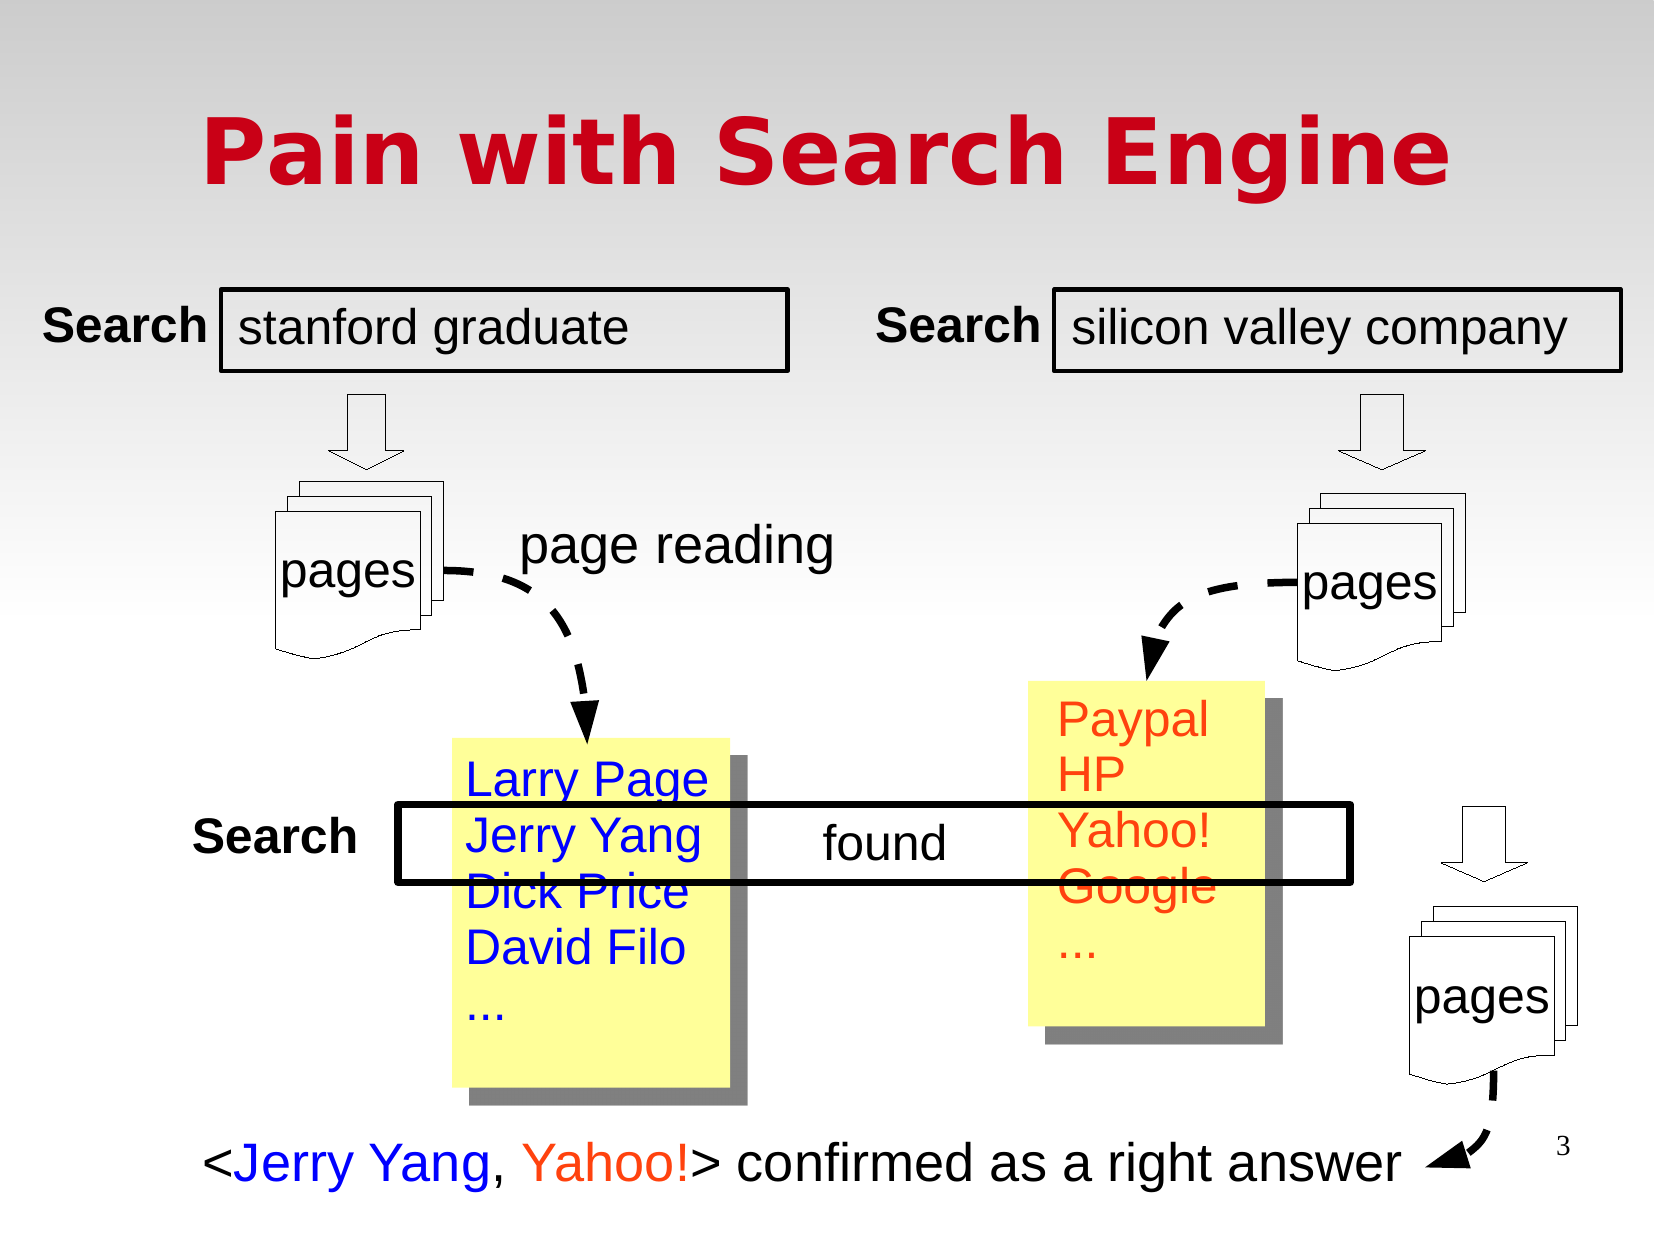

# Pain with Search Engine
stanford graduate
silicon valley company
Search
pages
Paypal
HP
Yahoo!
Google
...
Search
pages
page reading
Larry Page
Jerry Yang
Dick Price
David Filo
...
Search
 found
pages
<Jerry Yang, Yahoo!> confirmed as a right answer
3